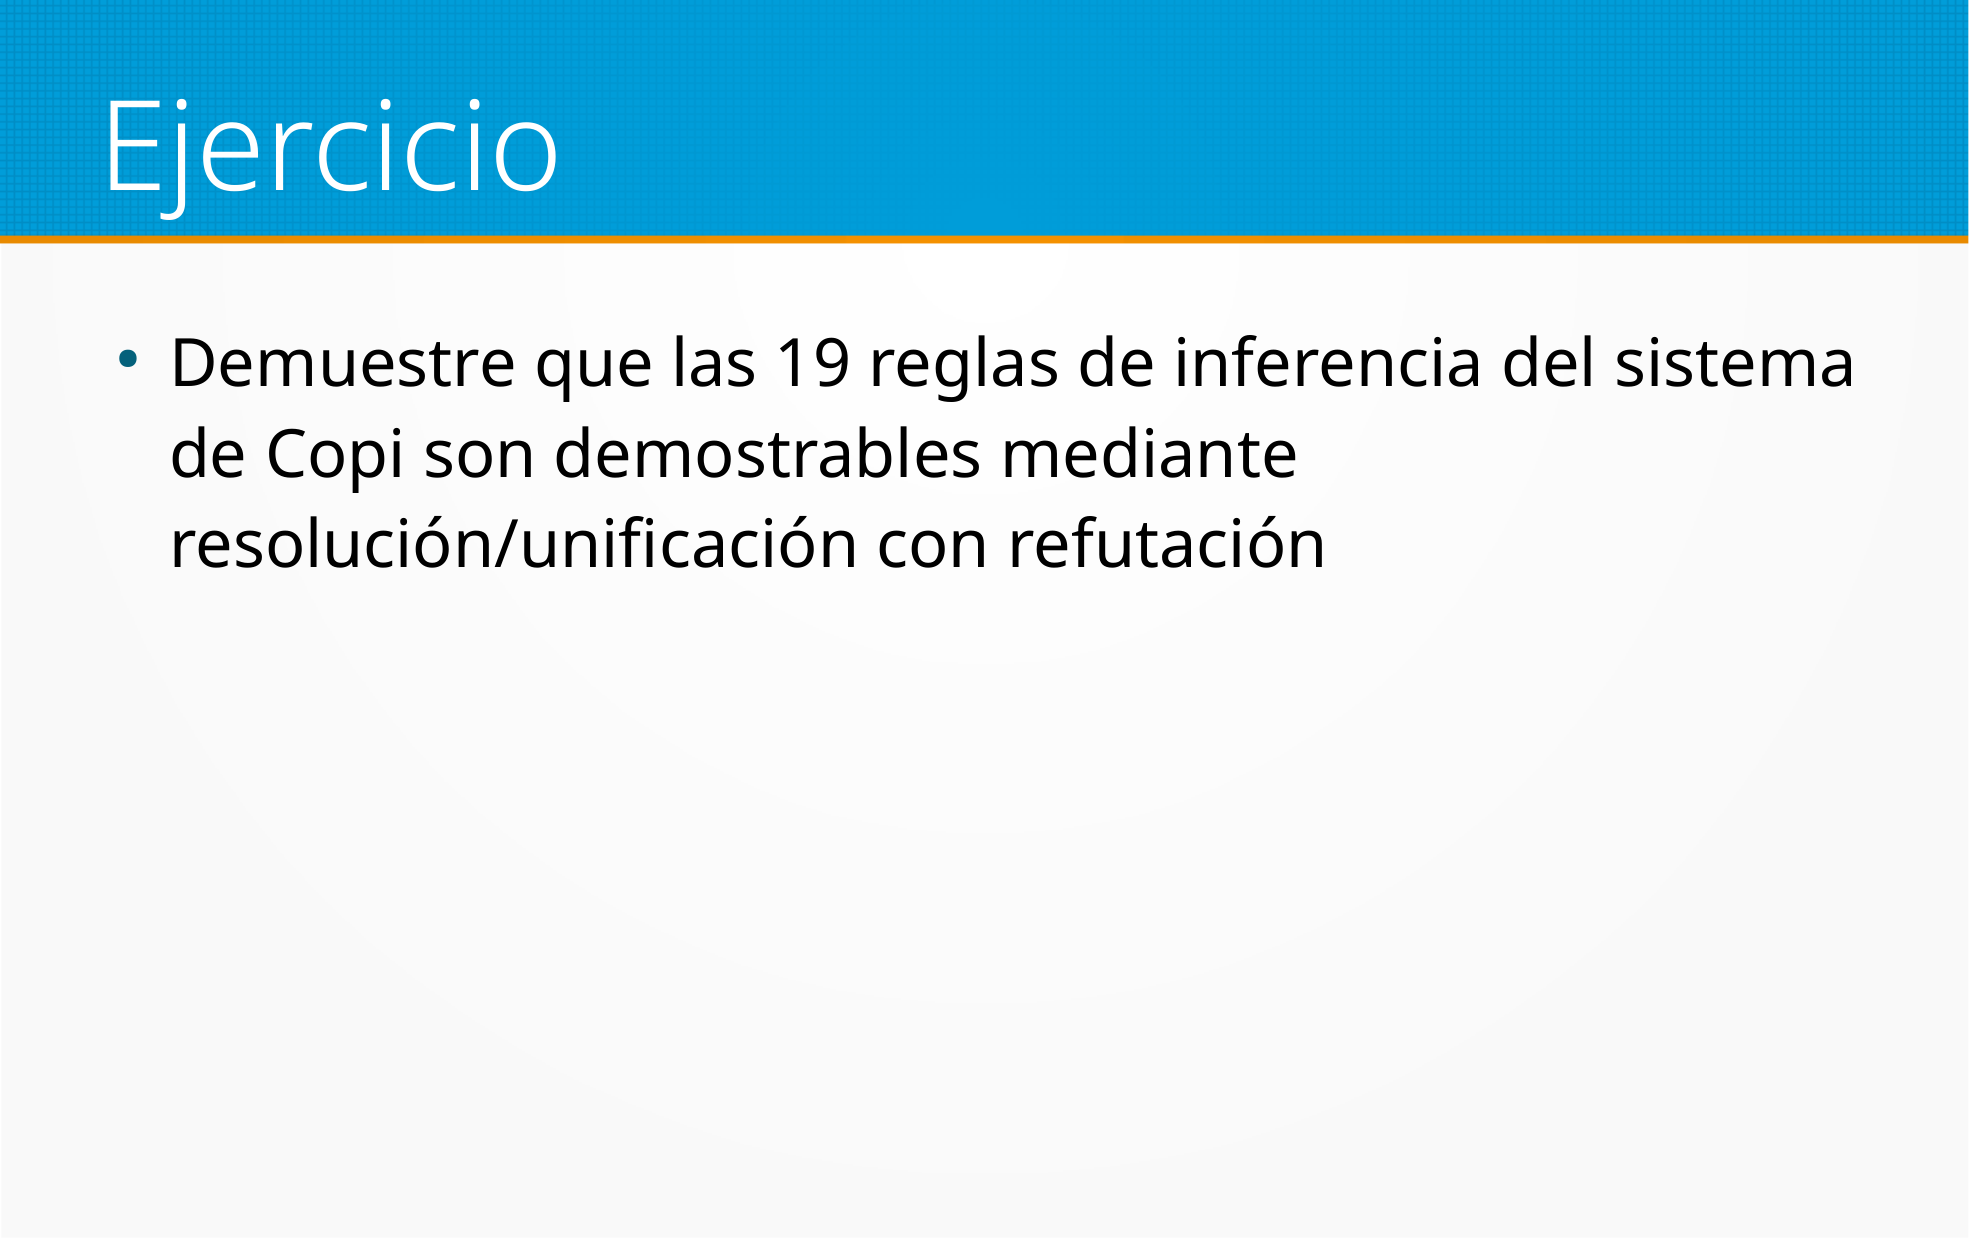

# Ejercicio
Demuestre que las 19 reglas de inferencia del sistema de Copi son demostrables mediante resolución/unificación con refutación